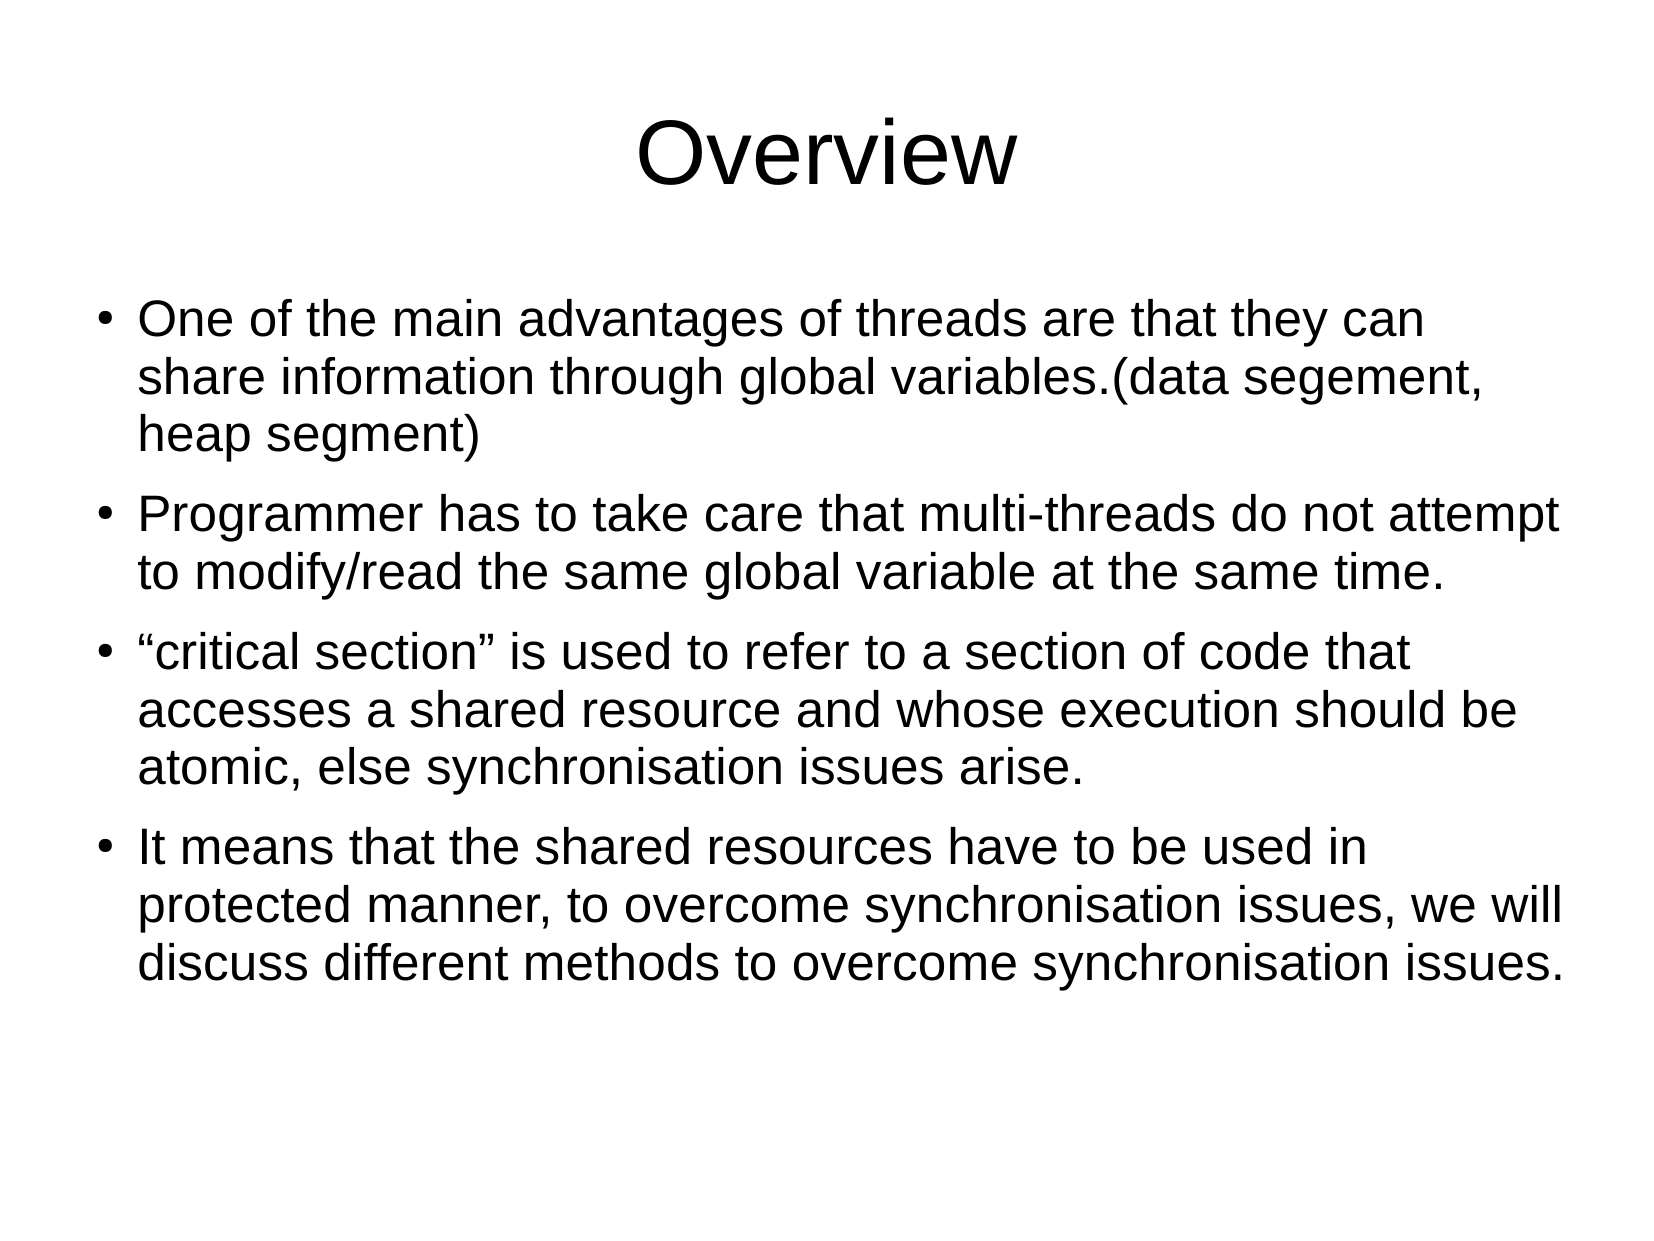

# Overview
One of the main advantages of threads are that they can share information through global variables.(data segement, heap segment)
Programmer has to take care that multi-threads do not attempt to modify/read the same global variable at the same time.
“critical section” is used to refer to a section of code that accesses a shared resource and whose execution should be atomic, else synchronisation issues arise.
It means that the shared resources have to be used in protected manner, to overcome synchronisation issues, we will discuss different methods to overcome synchronisation issues.